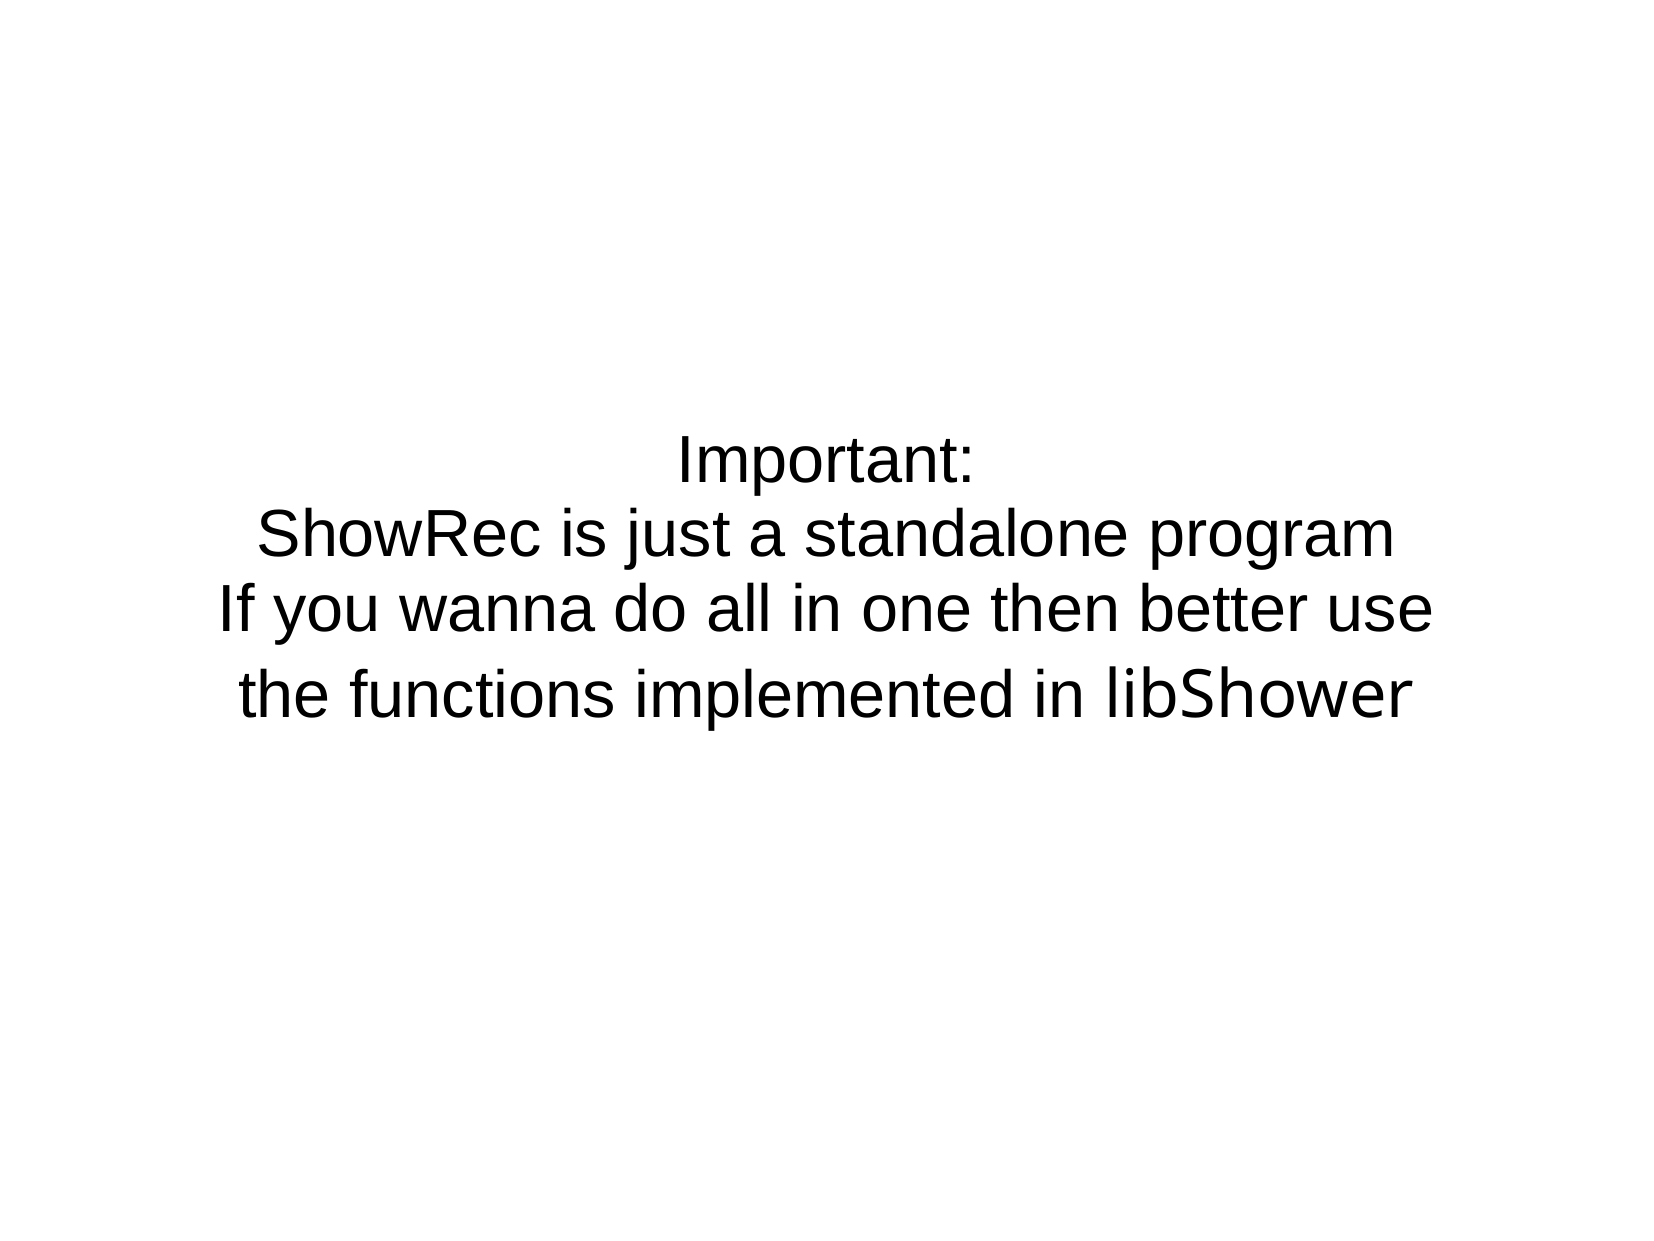

# Important:
ShowRec is just a standalone program
If you wanna do all in one then better use
the functions implemented in libShower